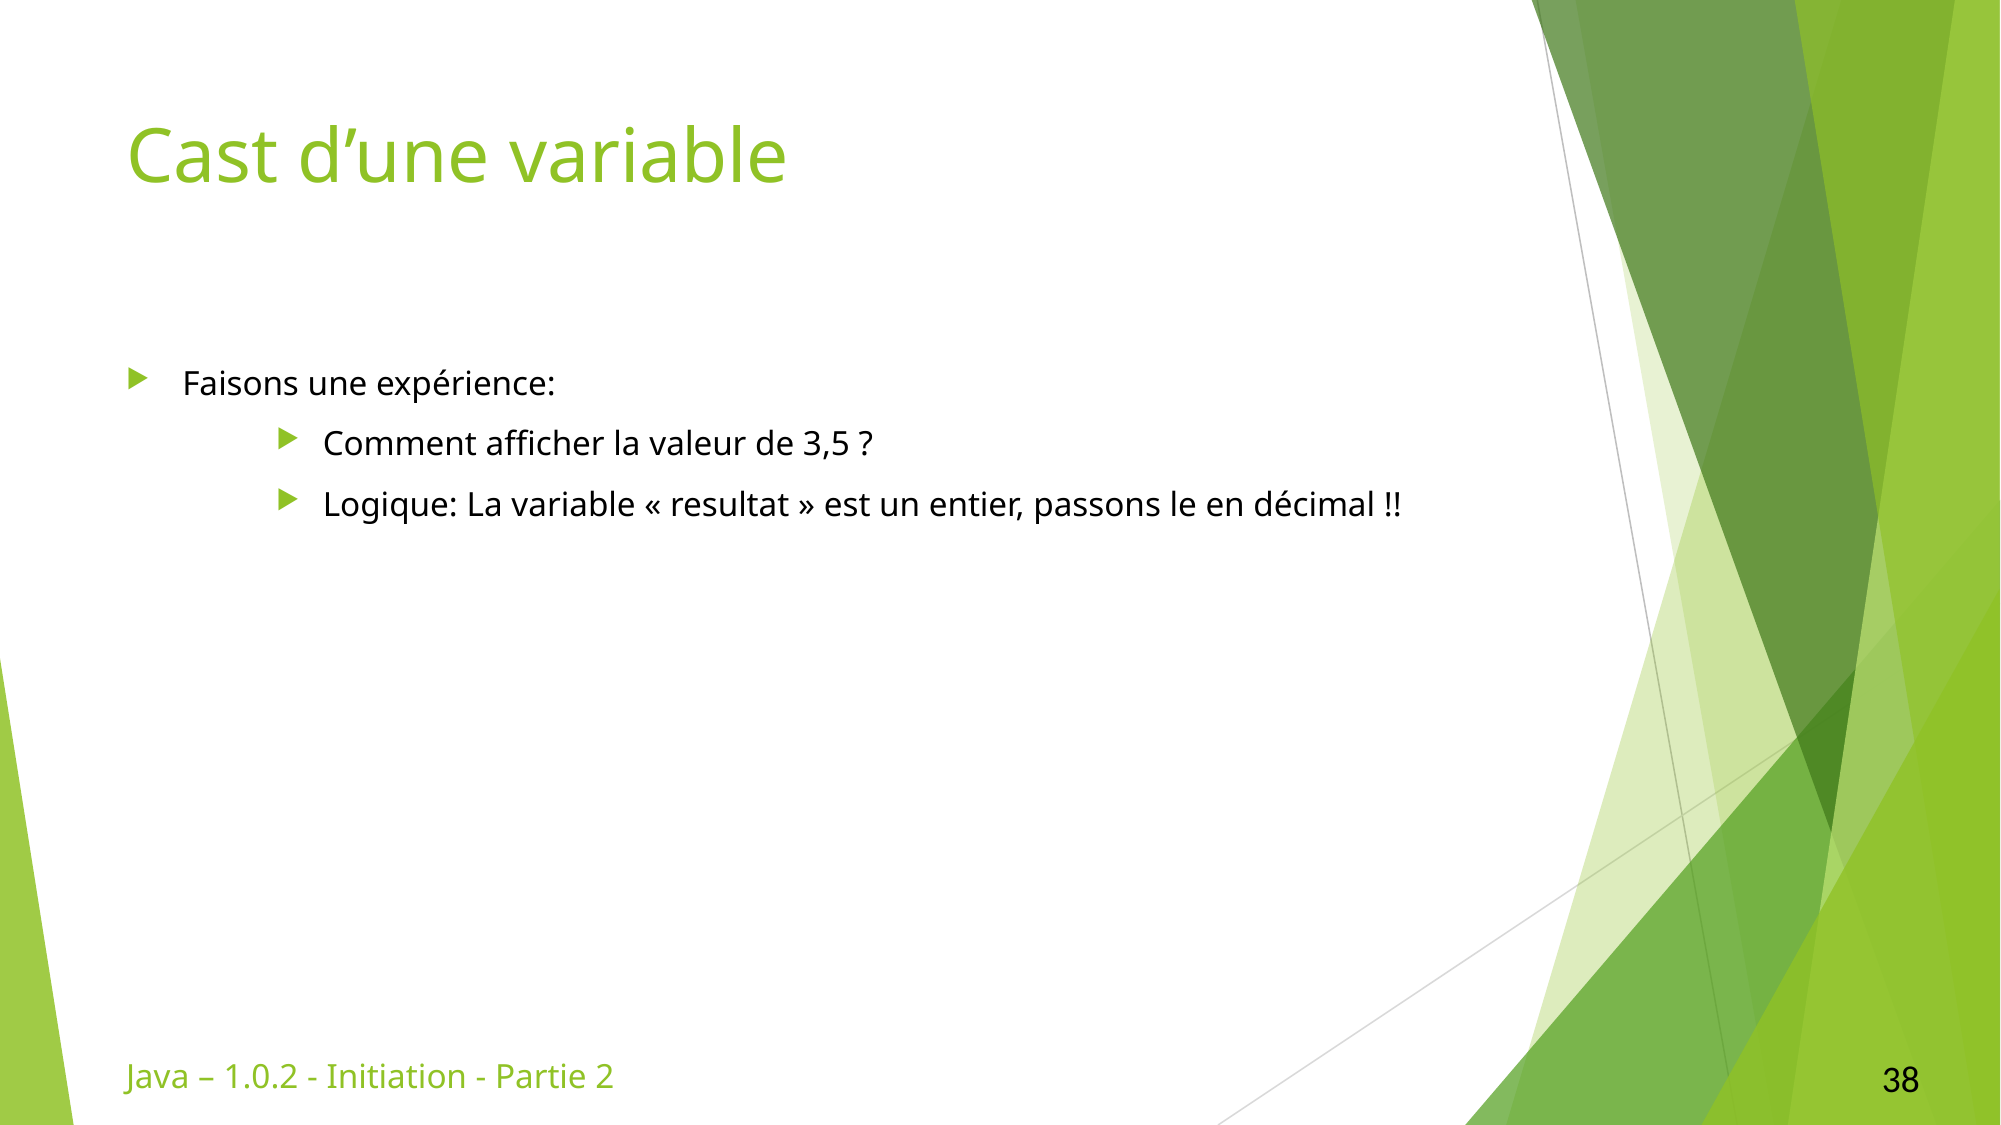

# Cast d’une variable
Faisons une expérience:
Comment afficher la valeur de 3,5 ?
Logique: La variable « resultat » est un entier, passons le en décimal !!
Java – 1.0.2 - Initiation - Partie 2